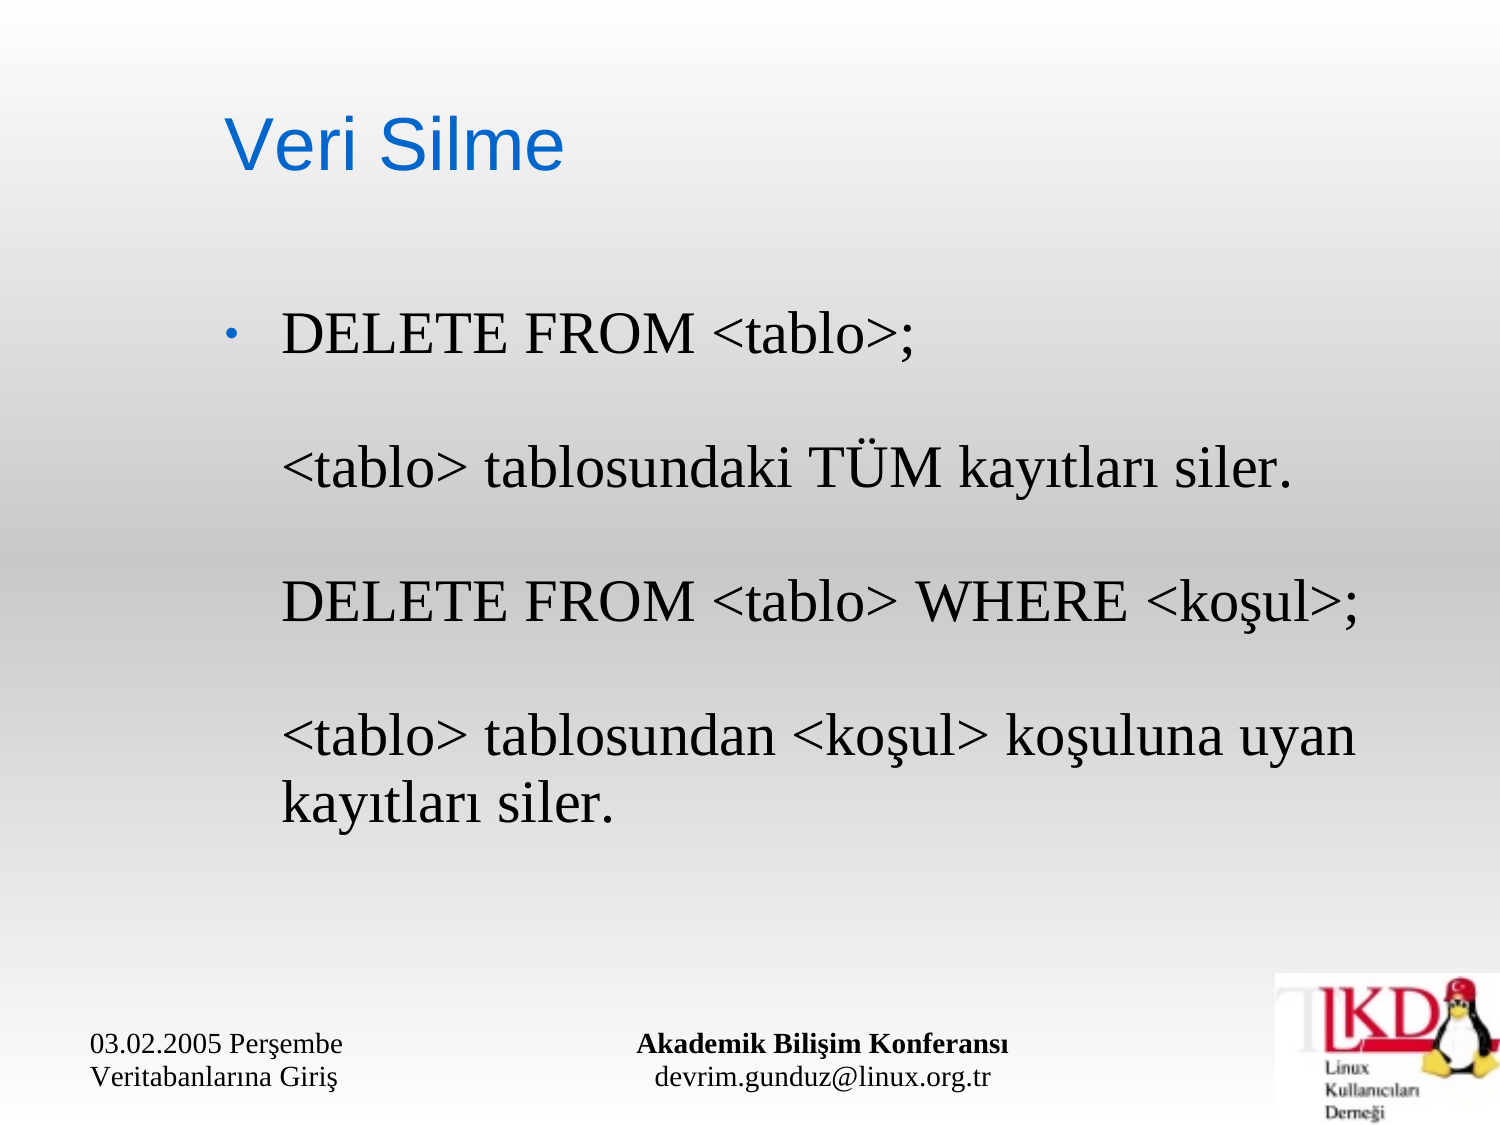

# Veri Silme
DELETE FROM <tablo>;
<tablo> tablosundaki TÜM kayıtları siler.
DELETE FROM <tablo> WHERE <koşul>;
<tablo> tablosundan <koşul> koşuluna uyan kayıtları siler.